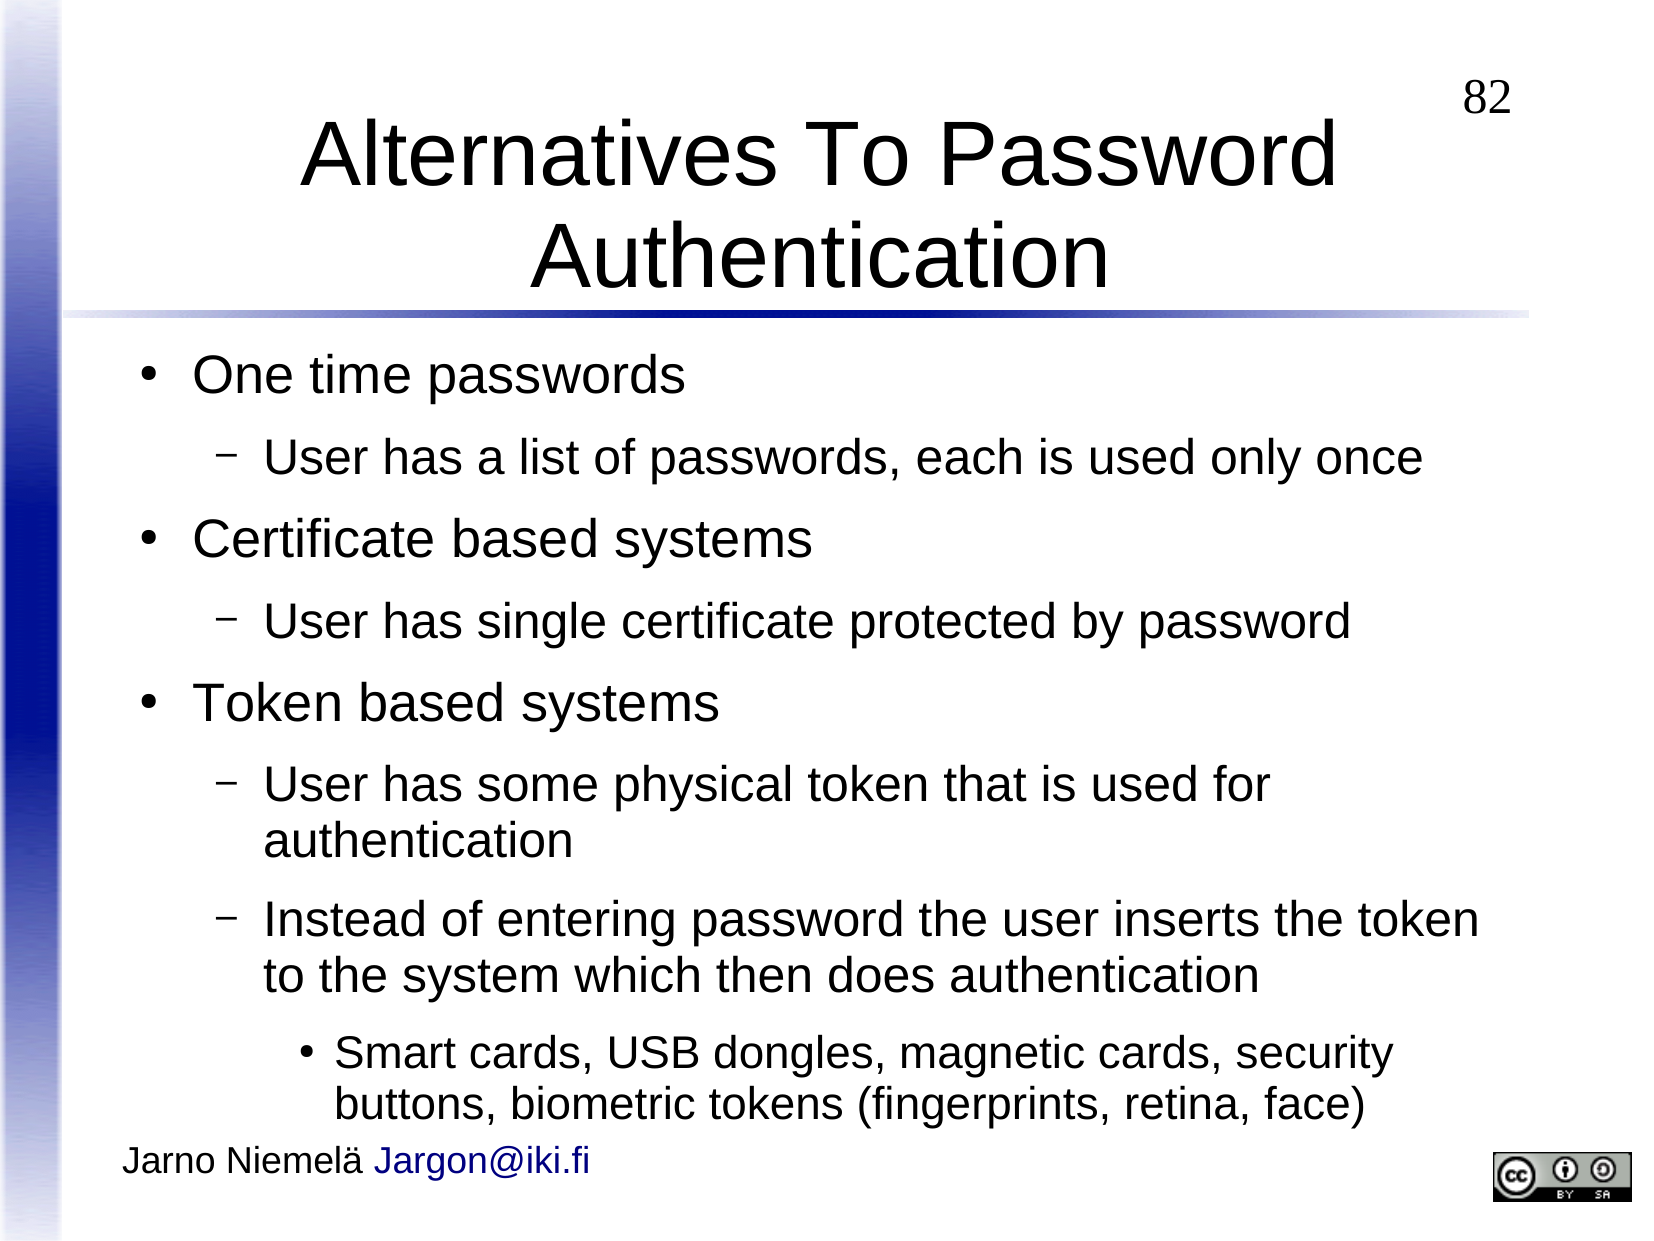

# Alternatives To Password Authentication
One time passwords
User has a list of passwords, each is used only once
Certificate based systems
User has single certificate protected by password
Token based systems
User has some physical token that is used for authentication
Instead of entering password the user inserts the token to the system which then does authentication
Smart cards, USB dongles, magnetic cards, security buttons, biometric tokens (fingerprints, retina, face)